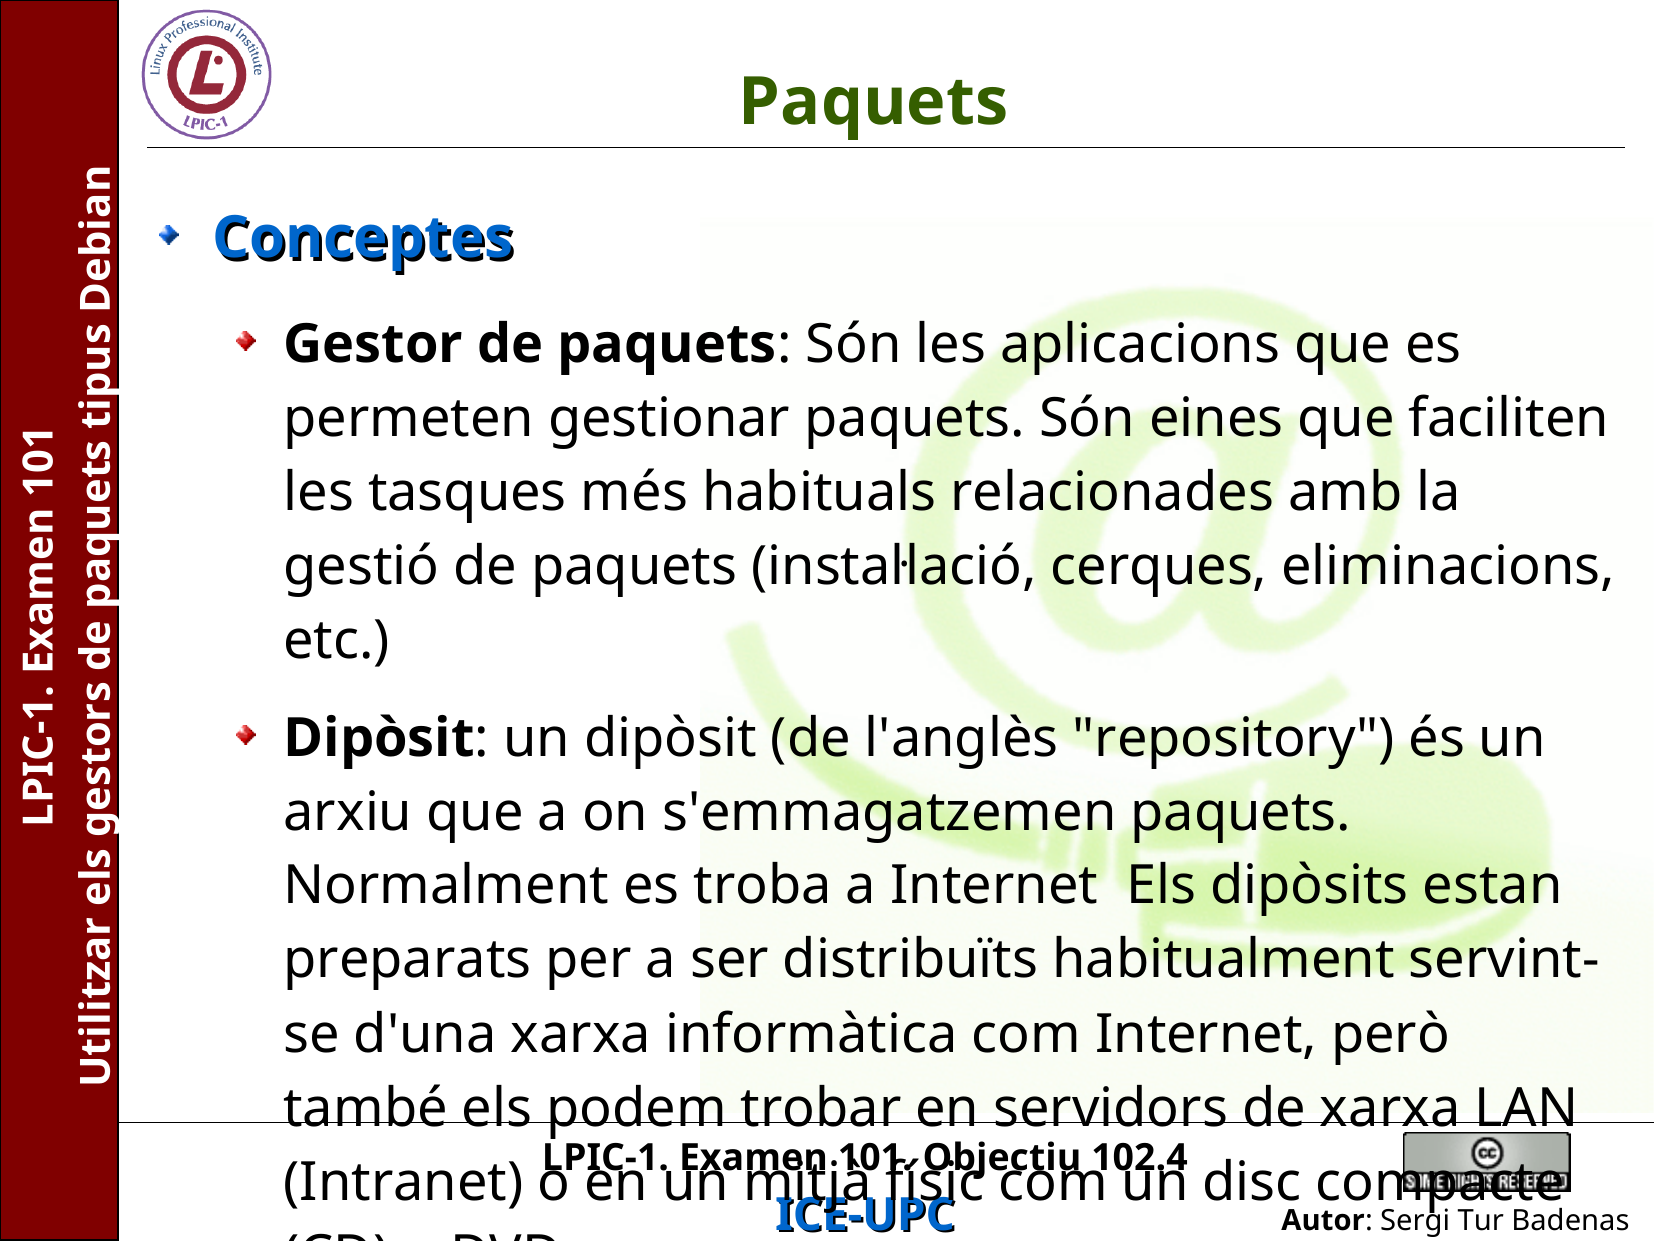

# Paquets
Conceptes
Gestor de paquets: Són les aplicacions que es permeten gestionar paquets. Són eines que faciliten les tasques més habituals relacionades amb la gestió de paquets (instal·lació, cerques, eliminacions, etc.)
Dipòsit: un dipòsit (de l'anglès "repository") és un arxiu que a on s'emmagatzemen paquets. Normalment es troba a Internet Els dipòsits estan preparats per a ser distribuïts habitualment servint-se d'una xarxa informàtica com Internet, però també els podem trobar en servidors de xarxa LAN (Intranet) o en un mitjà físic com un disc compacte (CD) o DVD.